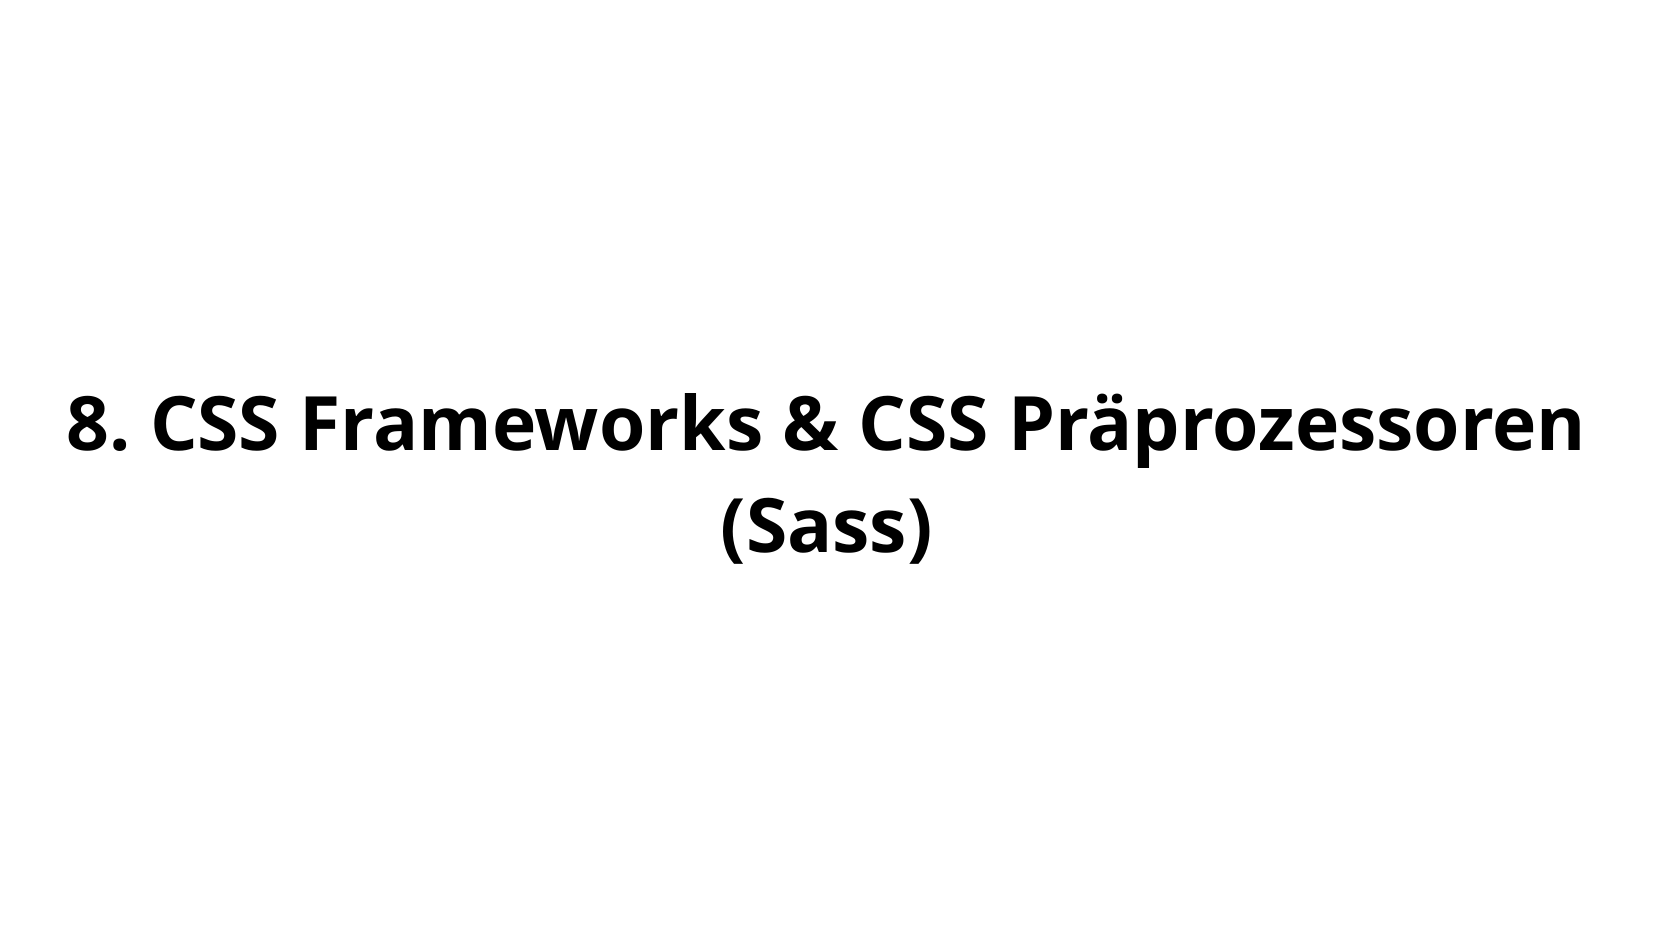

# 8. CSS Frameworks & CSS Präprozessoren (Sass)